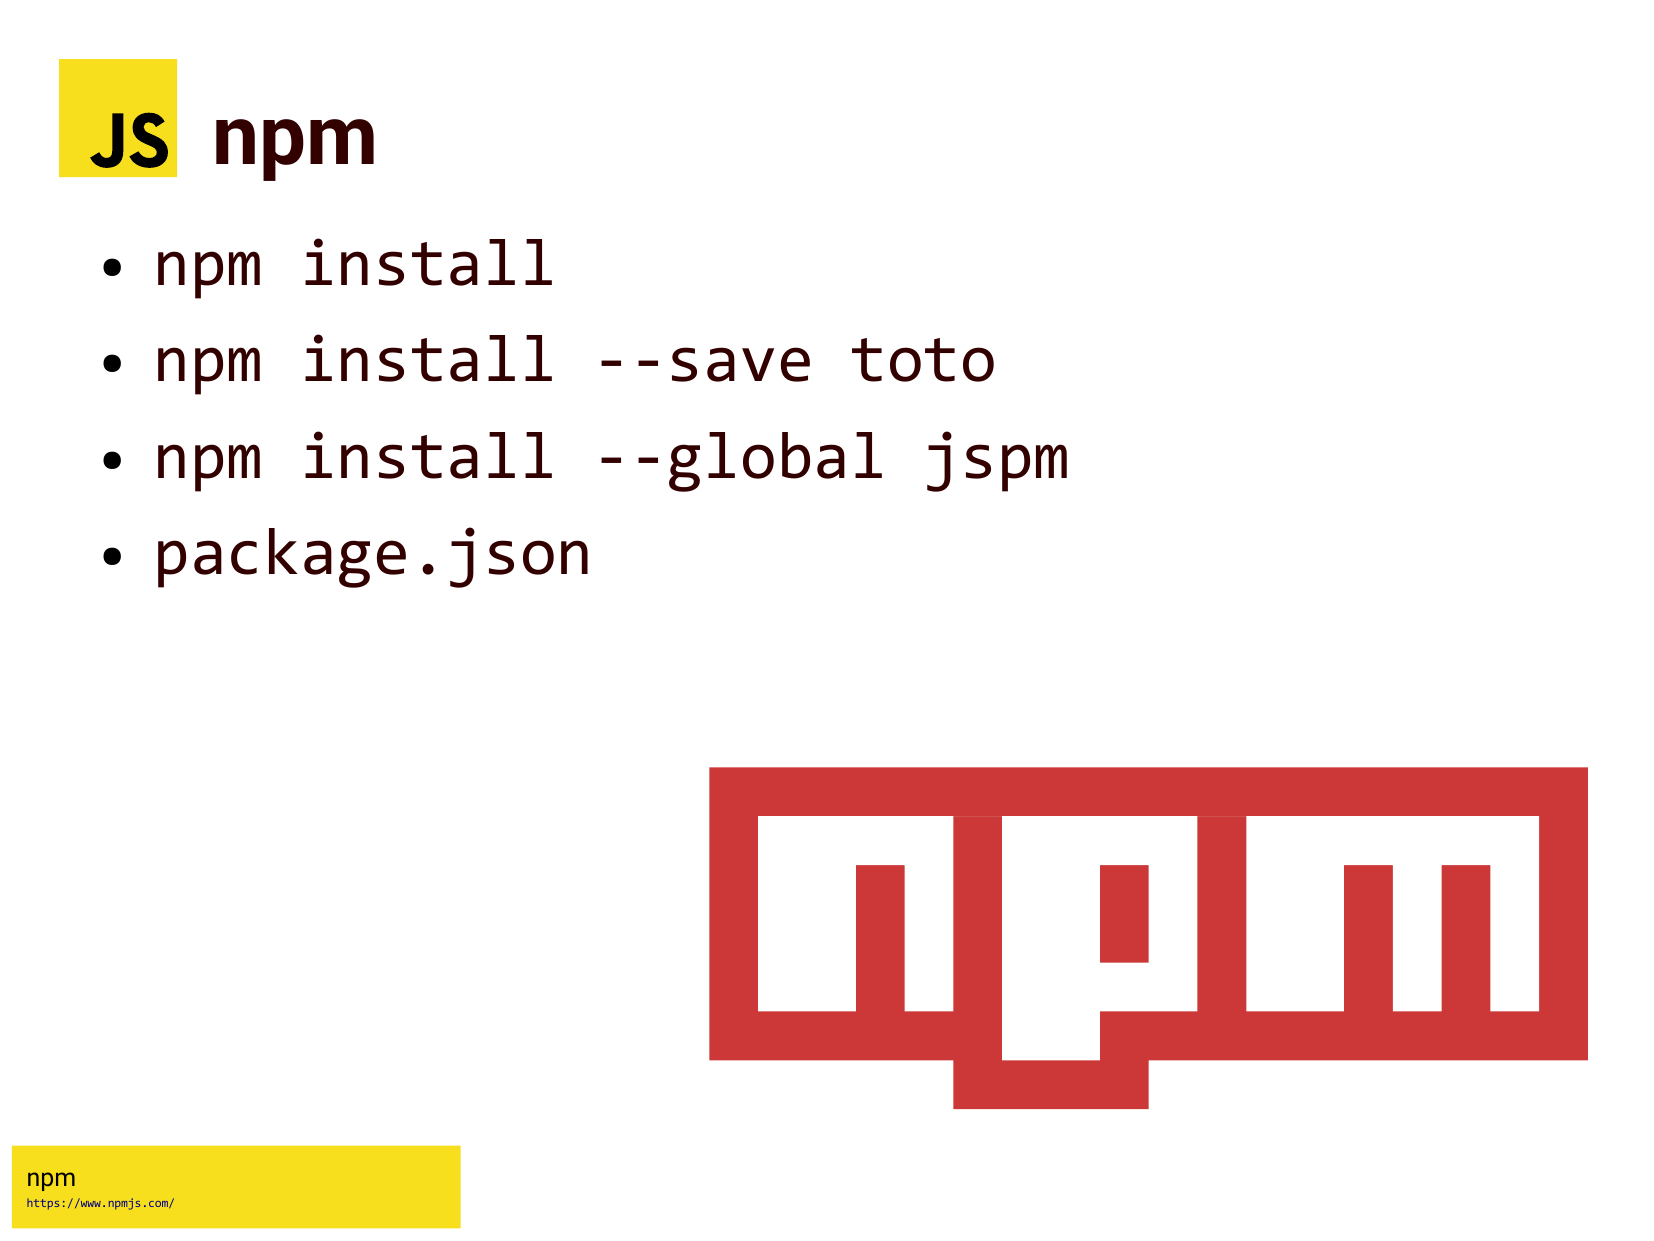

# npm
npm install
npm install --save toto
npm install --global jspm
package.json
npm
https://www.npmjs.com/